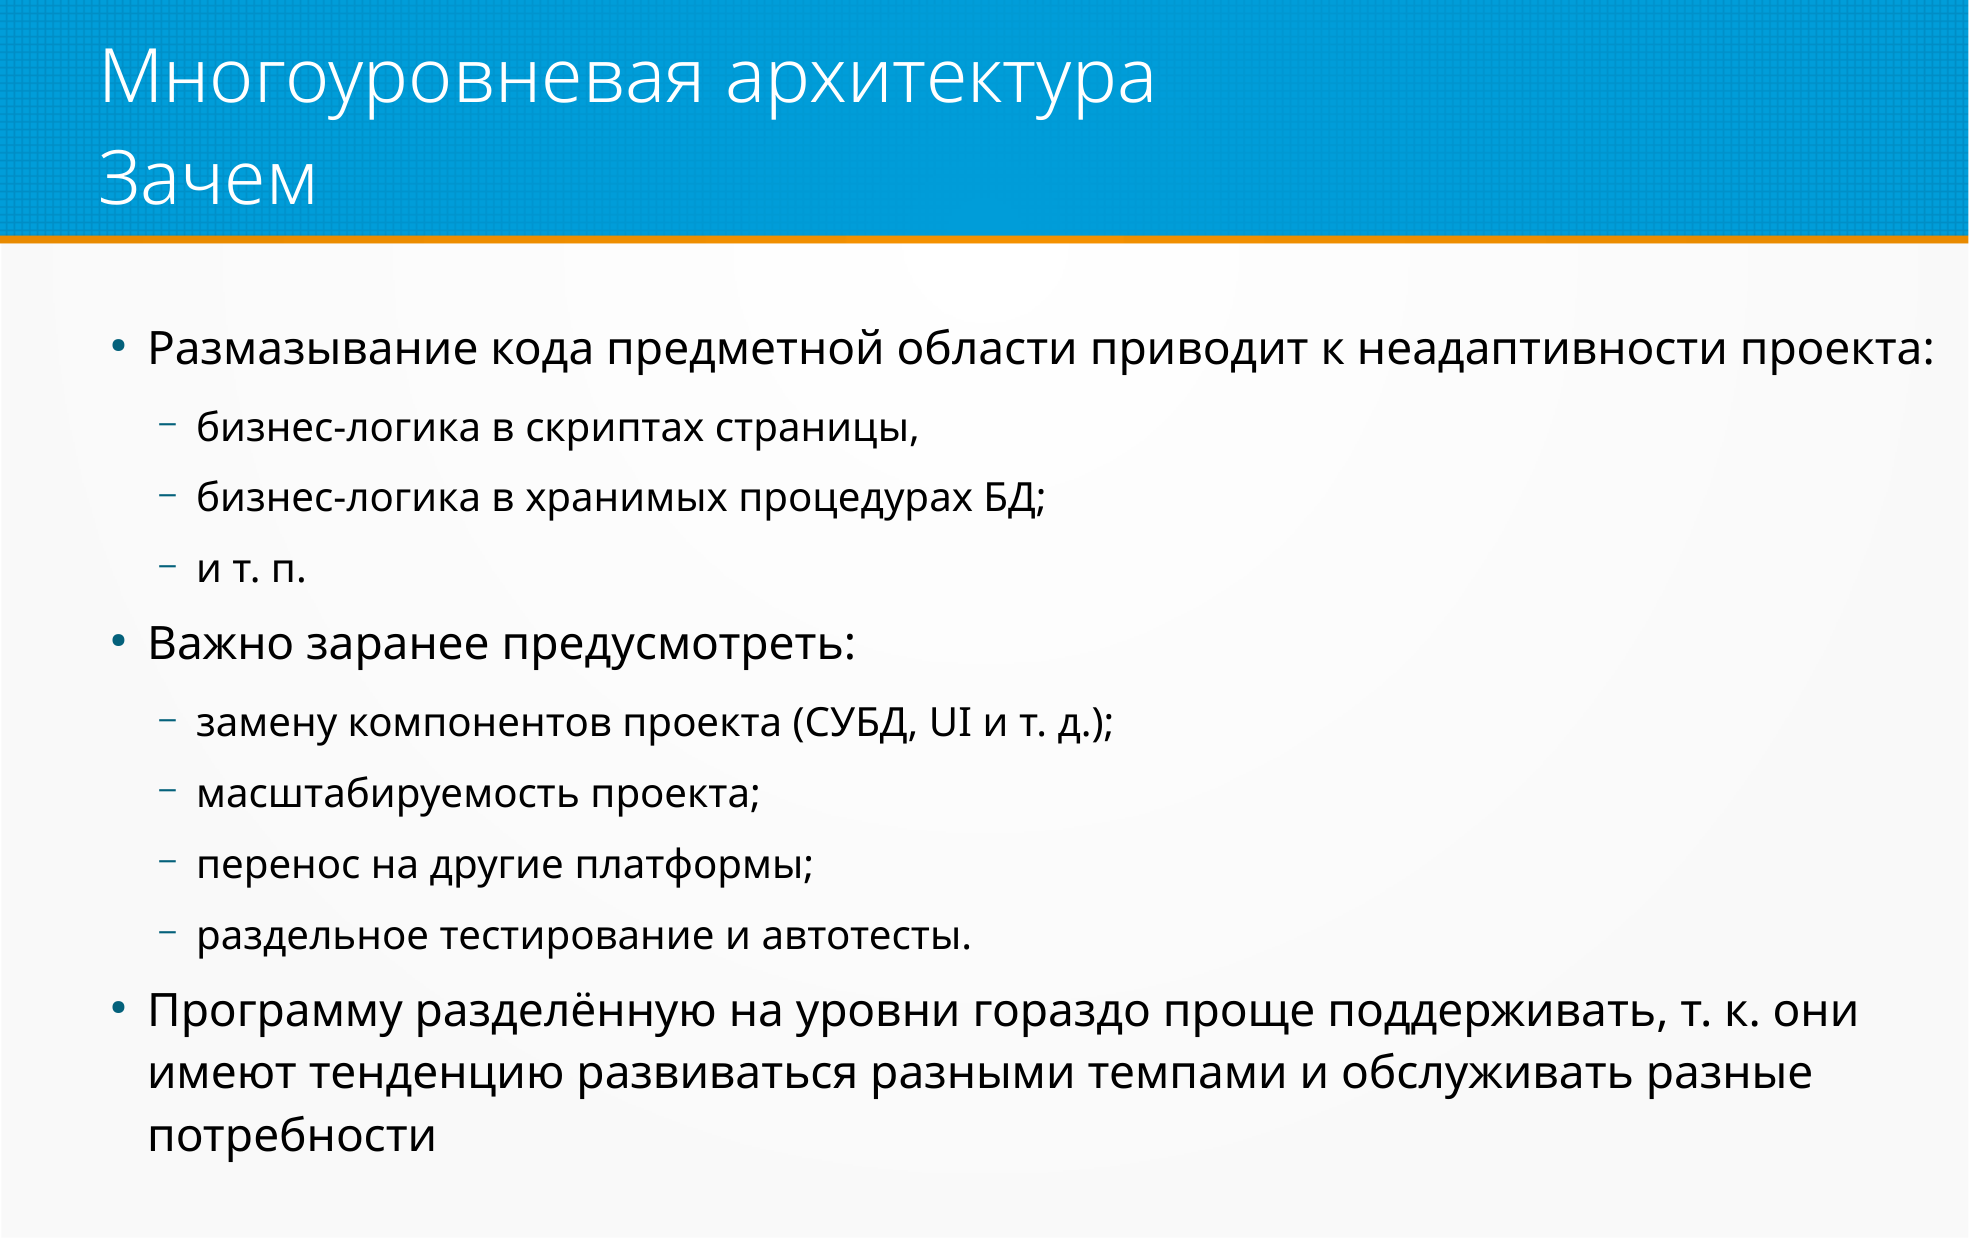

# Многоуровневая архитектура Зачем
Размазывание кода предметной области приводит к неадаптивности проекта:
бизнес-логика в скриптах страницы,
бизнес-логика в хранимых процедурах БД;
и т. п.
Важно заранее предусмотреть:
замену компонентов проекта (СУБД, UI и т. д.);
масштабируемость проекта;
перенос на другие платформы;
раздельное тестирование и автотесты.
Программу разделённую на уровни гораздо проще поддерживать, т. к. они имеют тенденцию развиваться разными темпами и обслуживать разные потребности